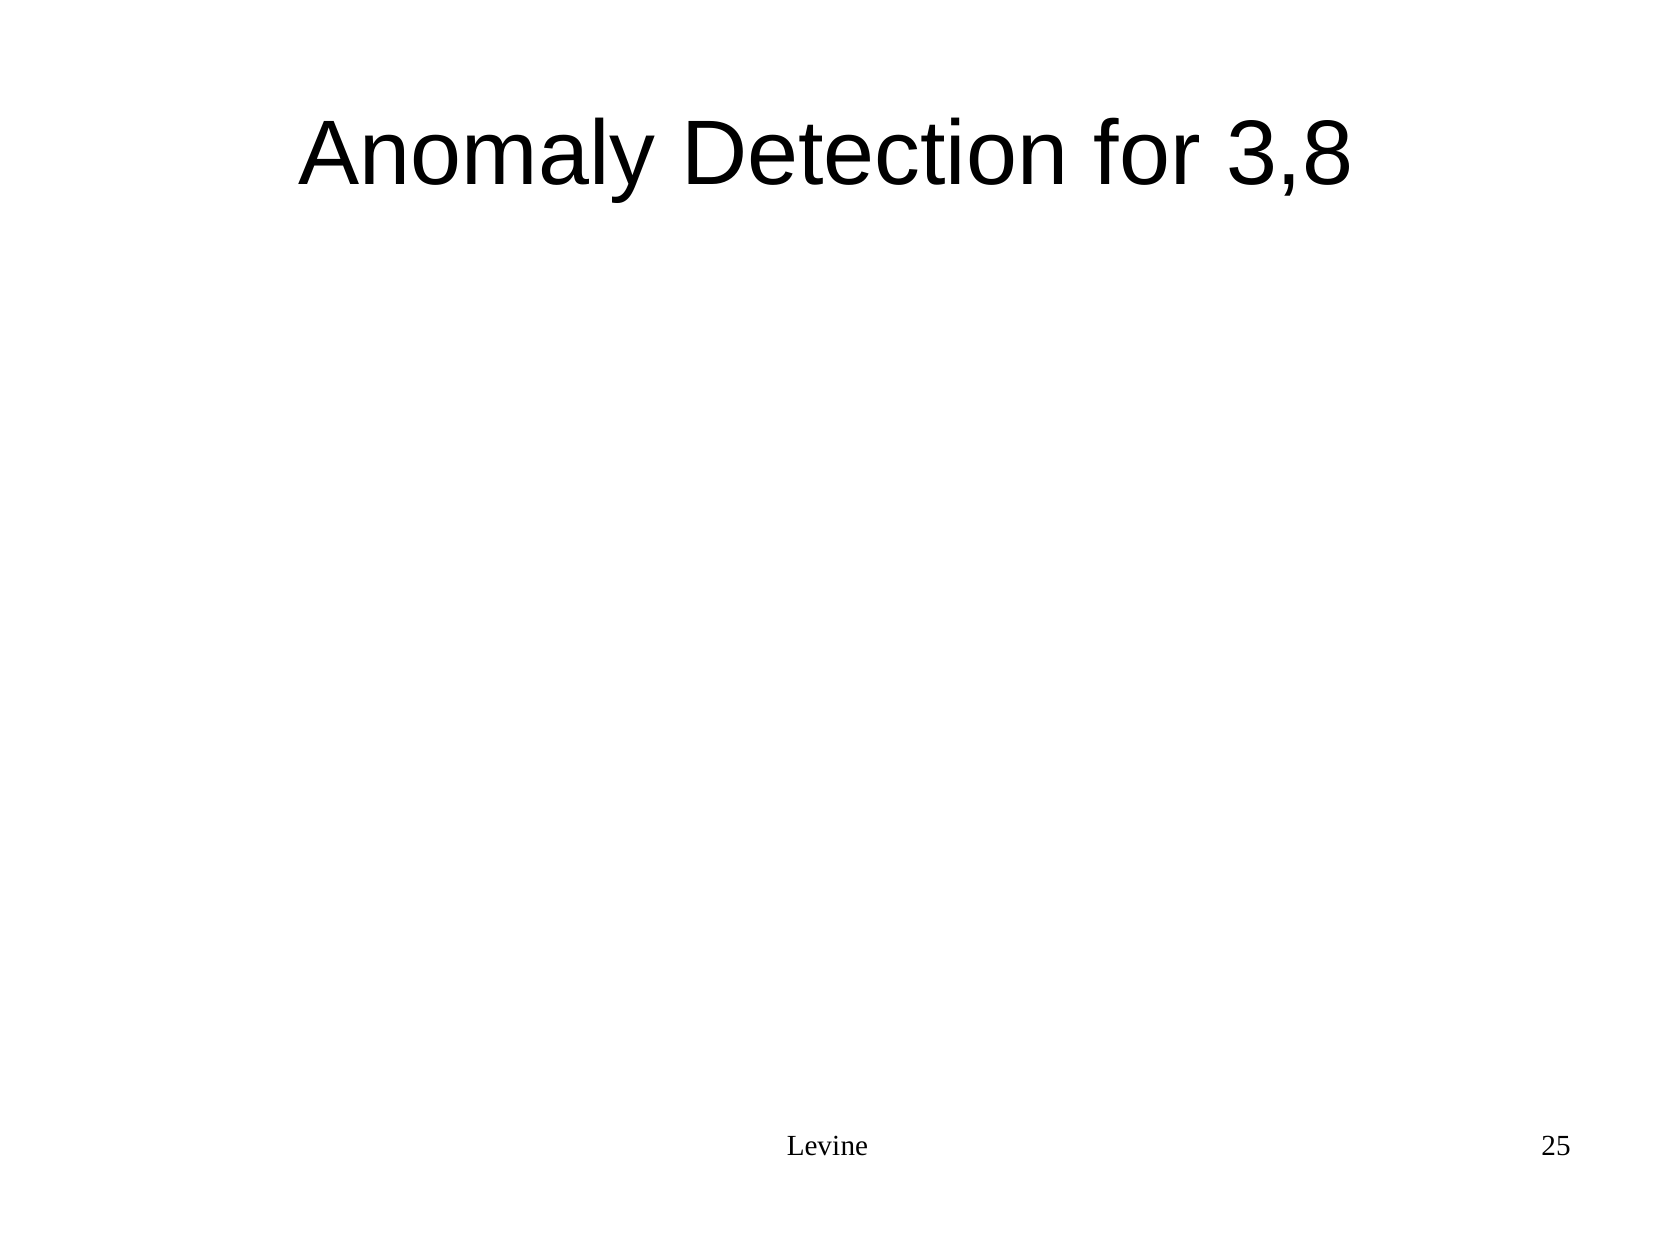

# Anomaly Detection for 3,8
Levine
25